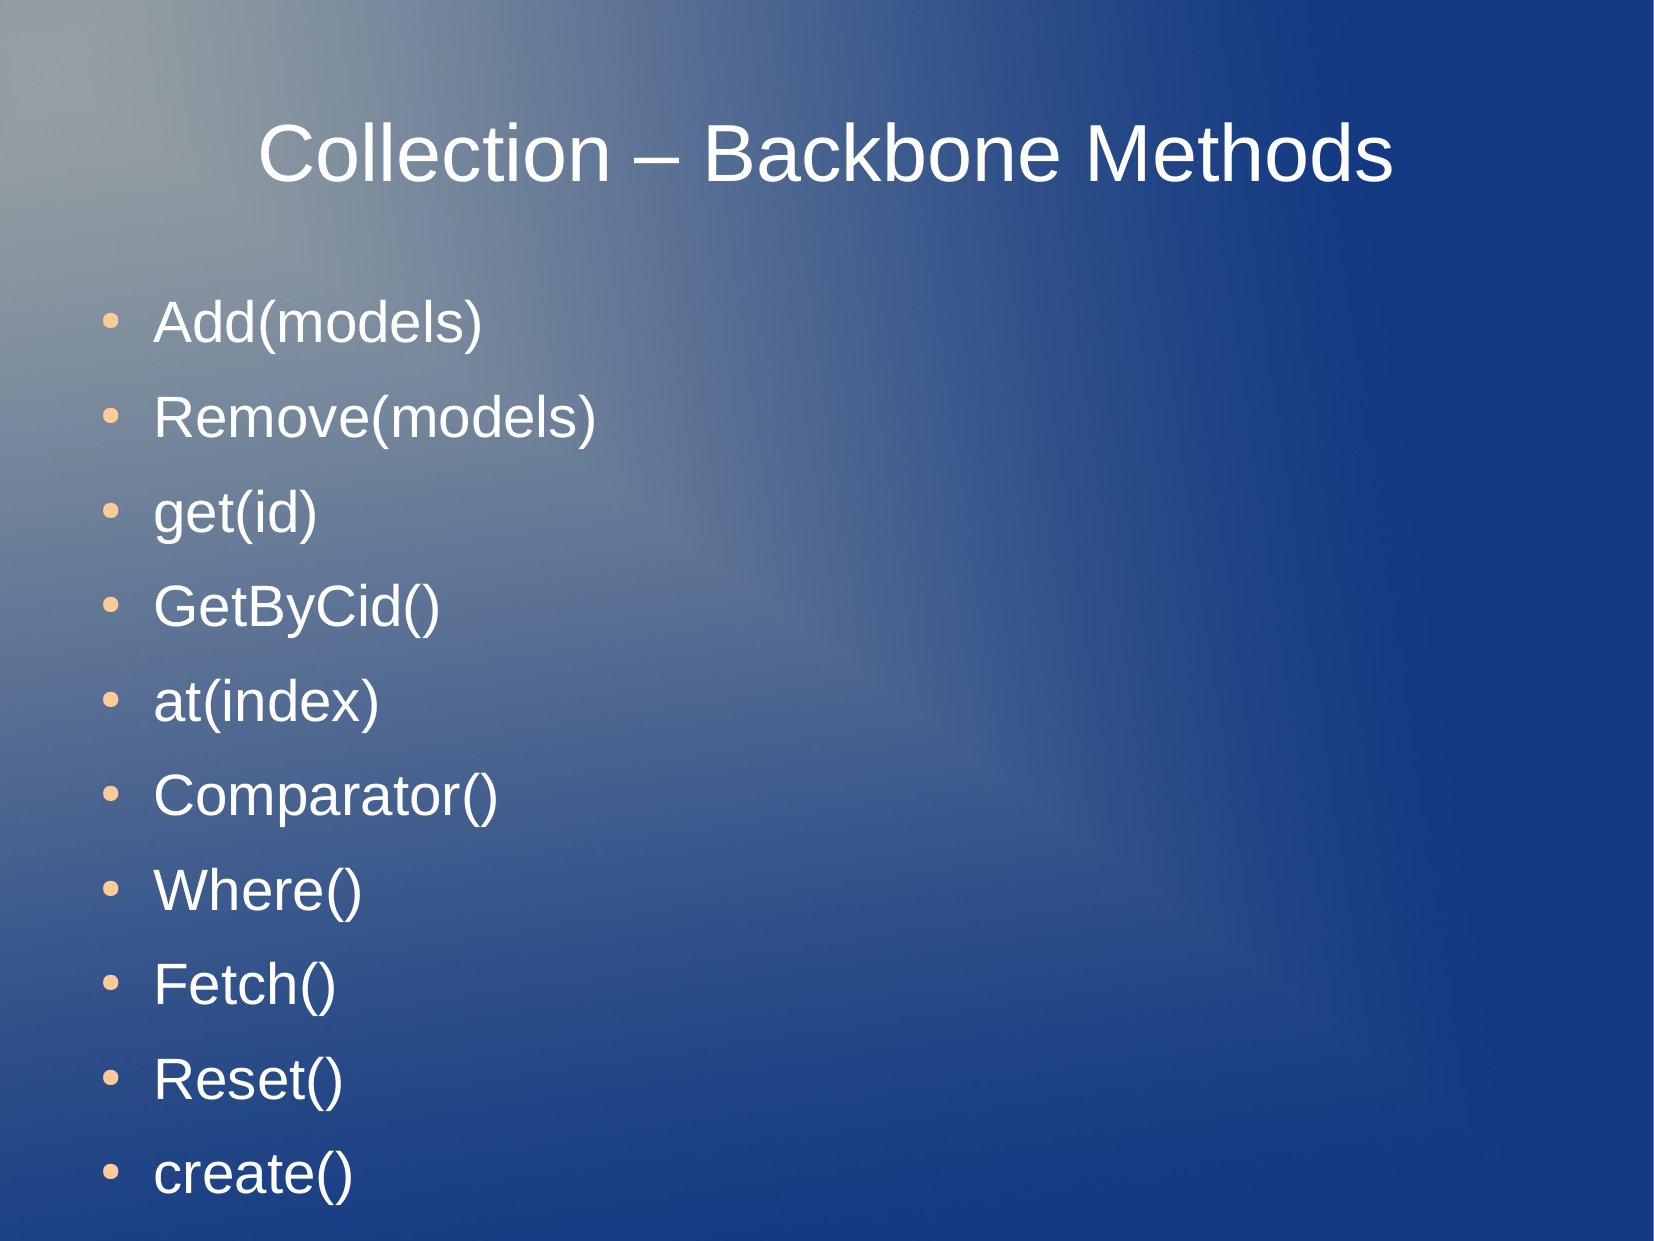

# Collection – Backbone Methods
Add(models)
Remove(models)
get(id)
GetByCid()
at(index)
Comparator()
Where()
Fetch()
Reset()
create()